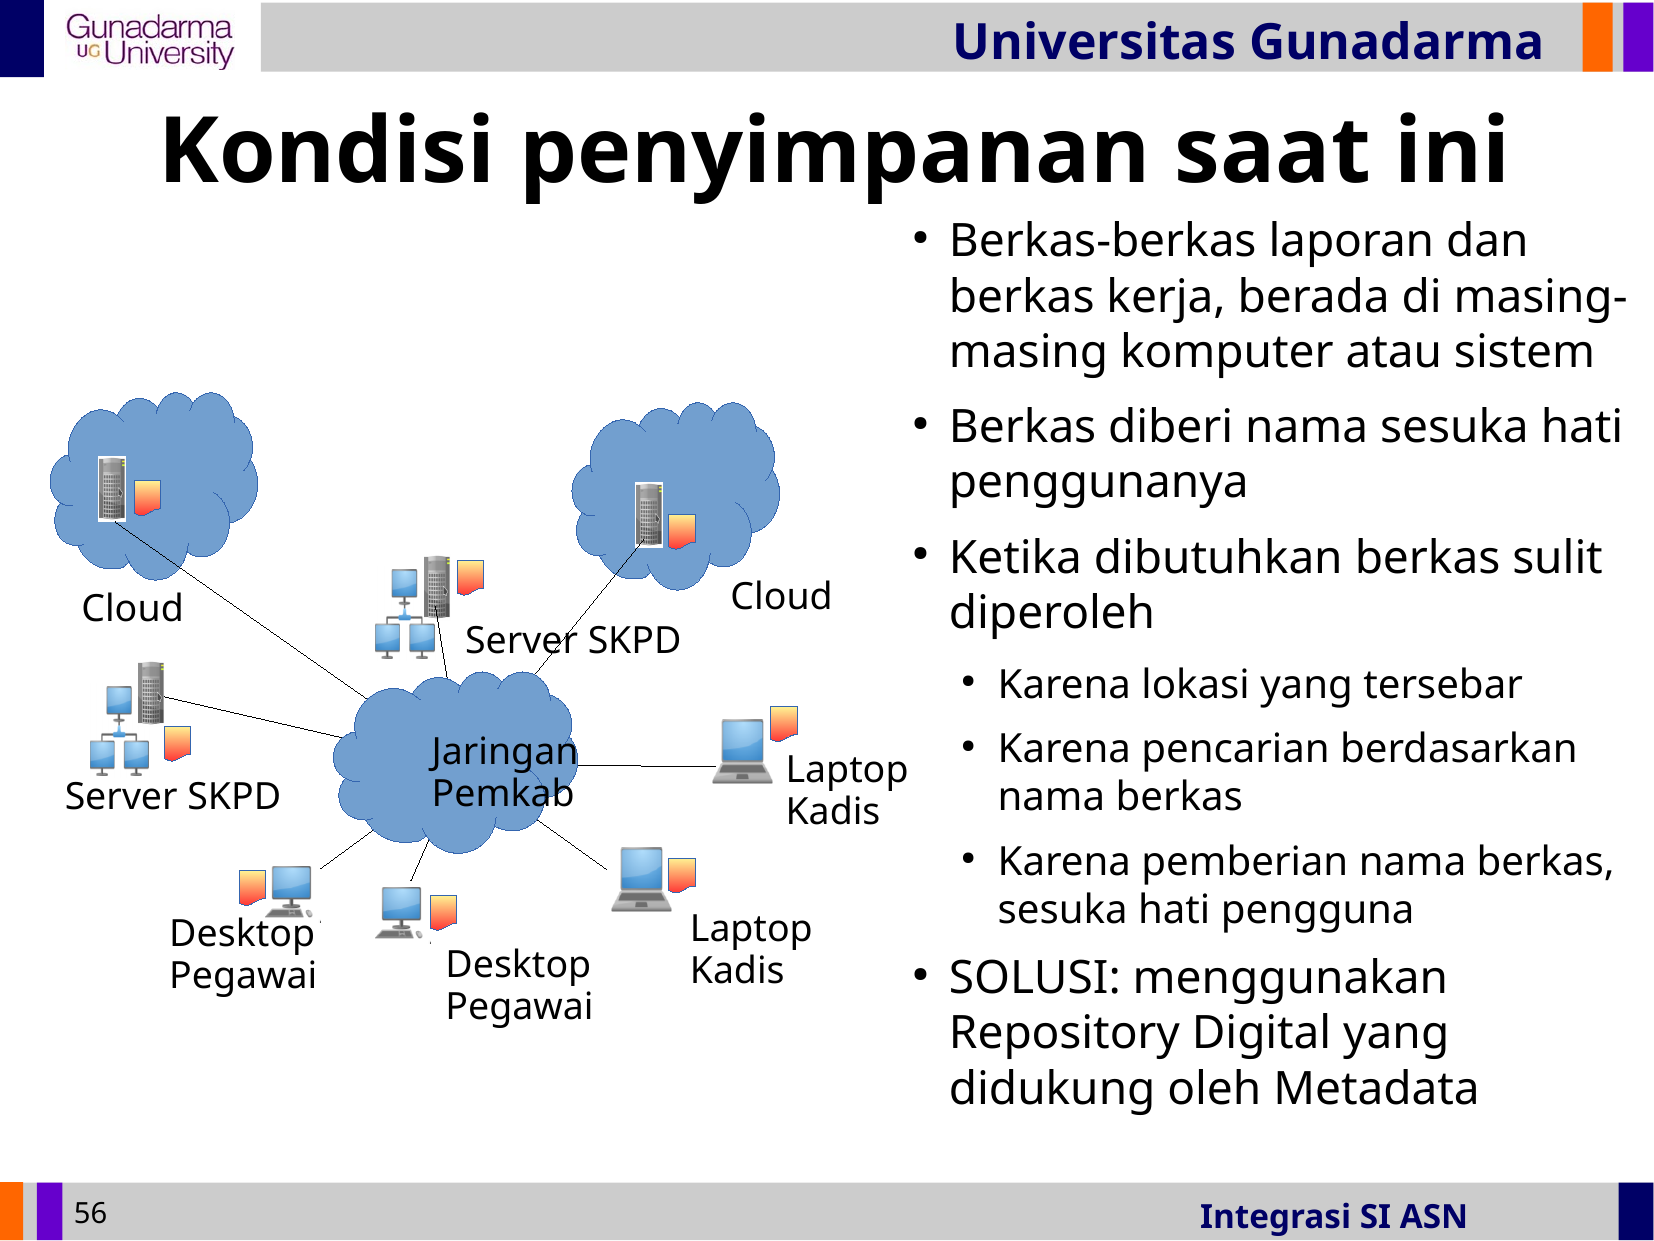

# Kondisi penyimpanan saat ini
Berkas-berkas laporan dan berkas kerja, berada di masing-masing komputer atau sistem
Berkas diberi nama sesuka hati penggunanya
Ketika dibutuhkan berkas sulit diperoleh
Karena lokasi yang tersebar
Karena pencarian berdasarkan nama berkas
Karena pemberian nama berkas, sesuka hati pengguna
SOLUSI: menggunakan Repository Digital yang didukung oleh Metadata
Cloud
Cloud
Server SKPD
Jaringan Pemkab
Laptop
Kadis
Server SKPD
Laptop
Kadis
Desktop
Pegawai
Desktop
Pegawai